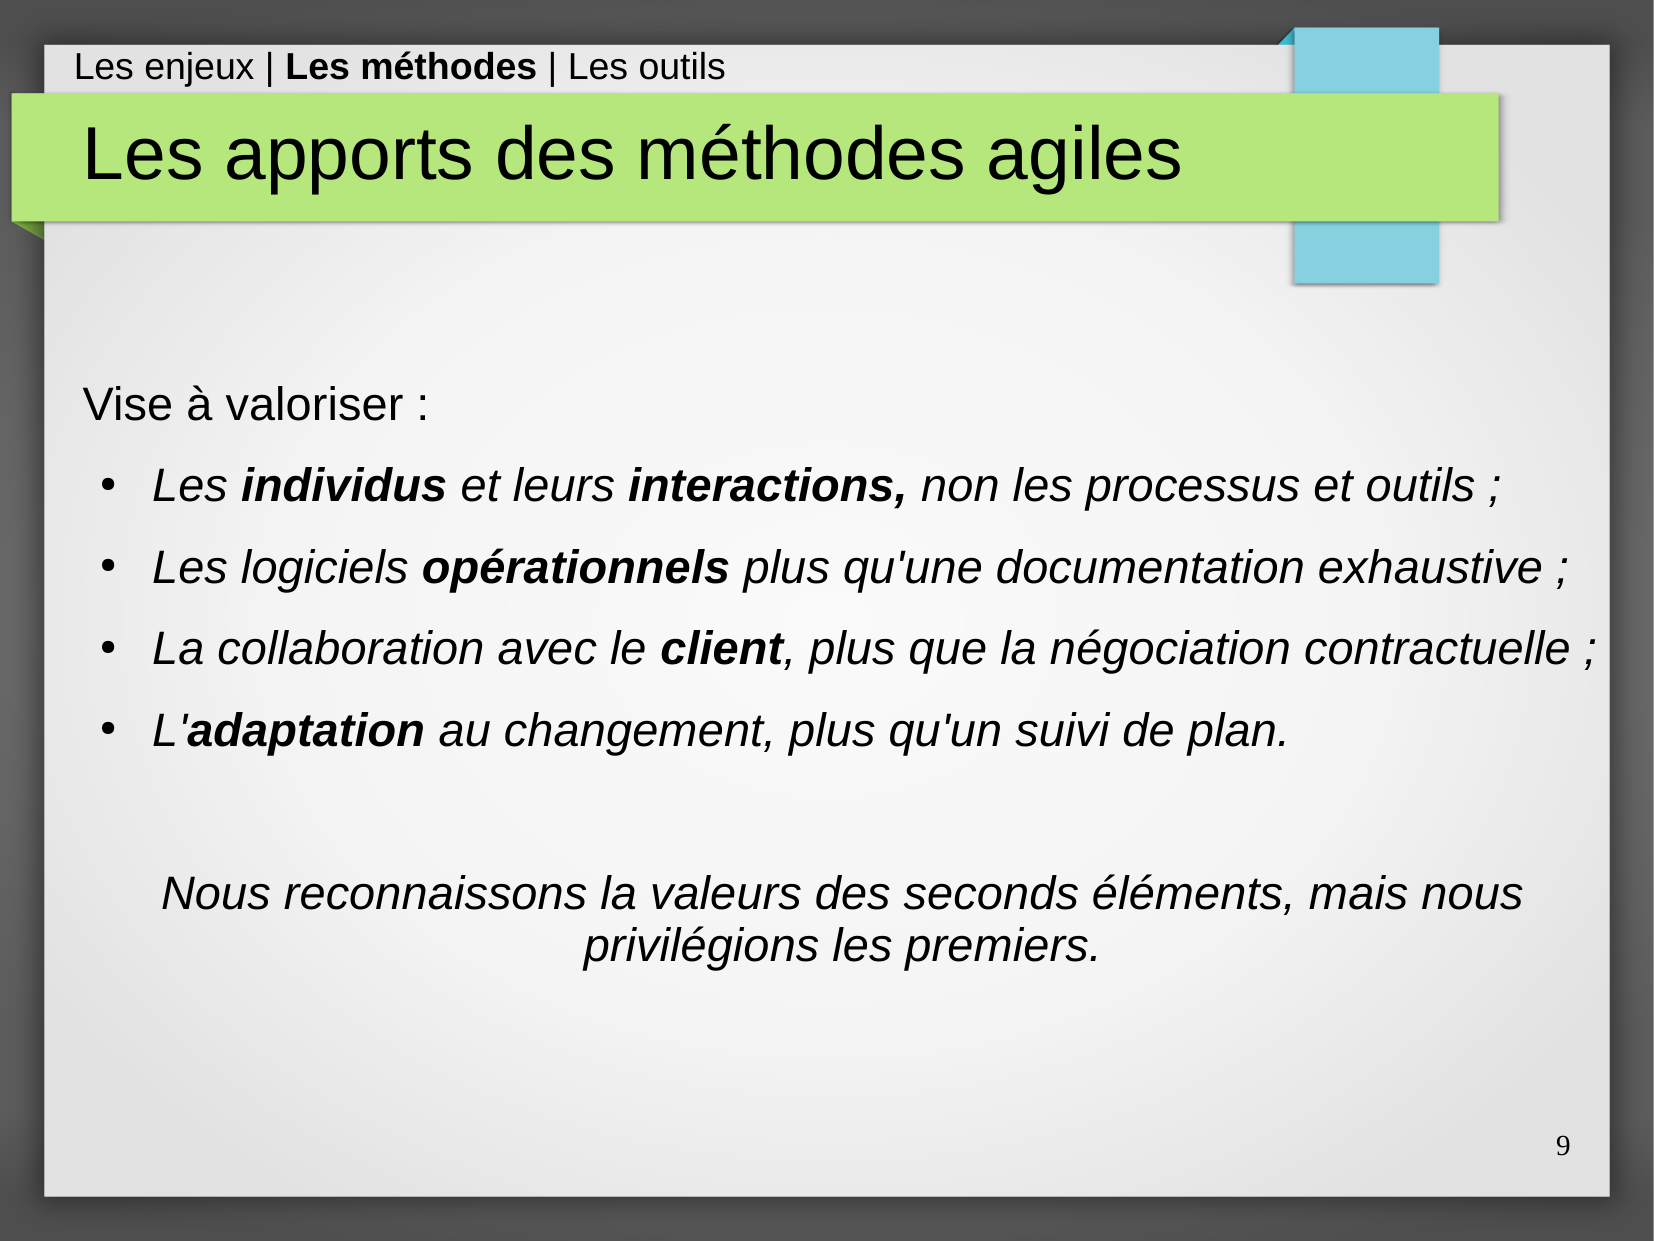

Les enjeux | Les méthodes | Les outils
# Les apports des méthodes agiles
Vise à valoriser :
Les individus et leurs interactions, non les processus et outils ;
Les logiciels opérationnels plus qu'une documentation exhaustive ;
La collaboration avec le client, plus que la négociation contractuelle ;
L'adaptation au changement, plus qu'un suivi de plan.
Nous reconnaissons la valeurs des seconds éléments, mais nous privilégions les premiers.
9